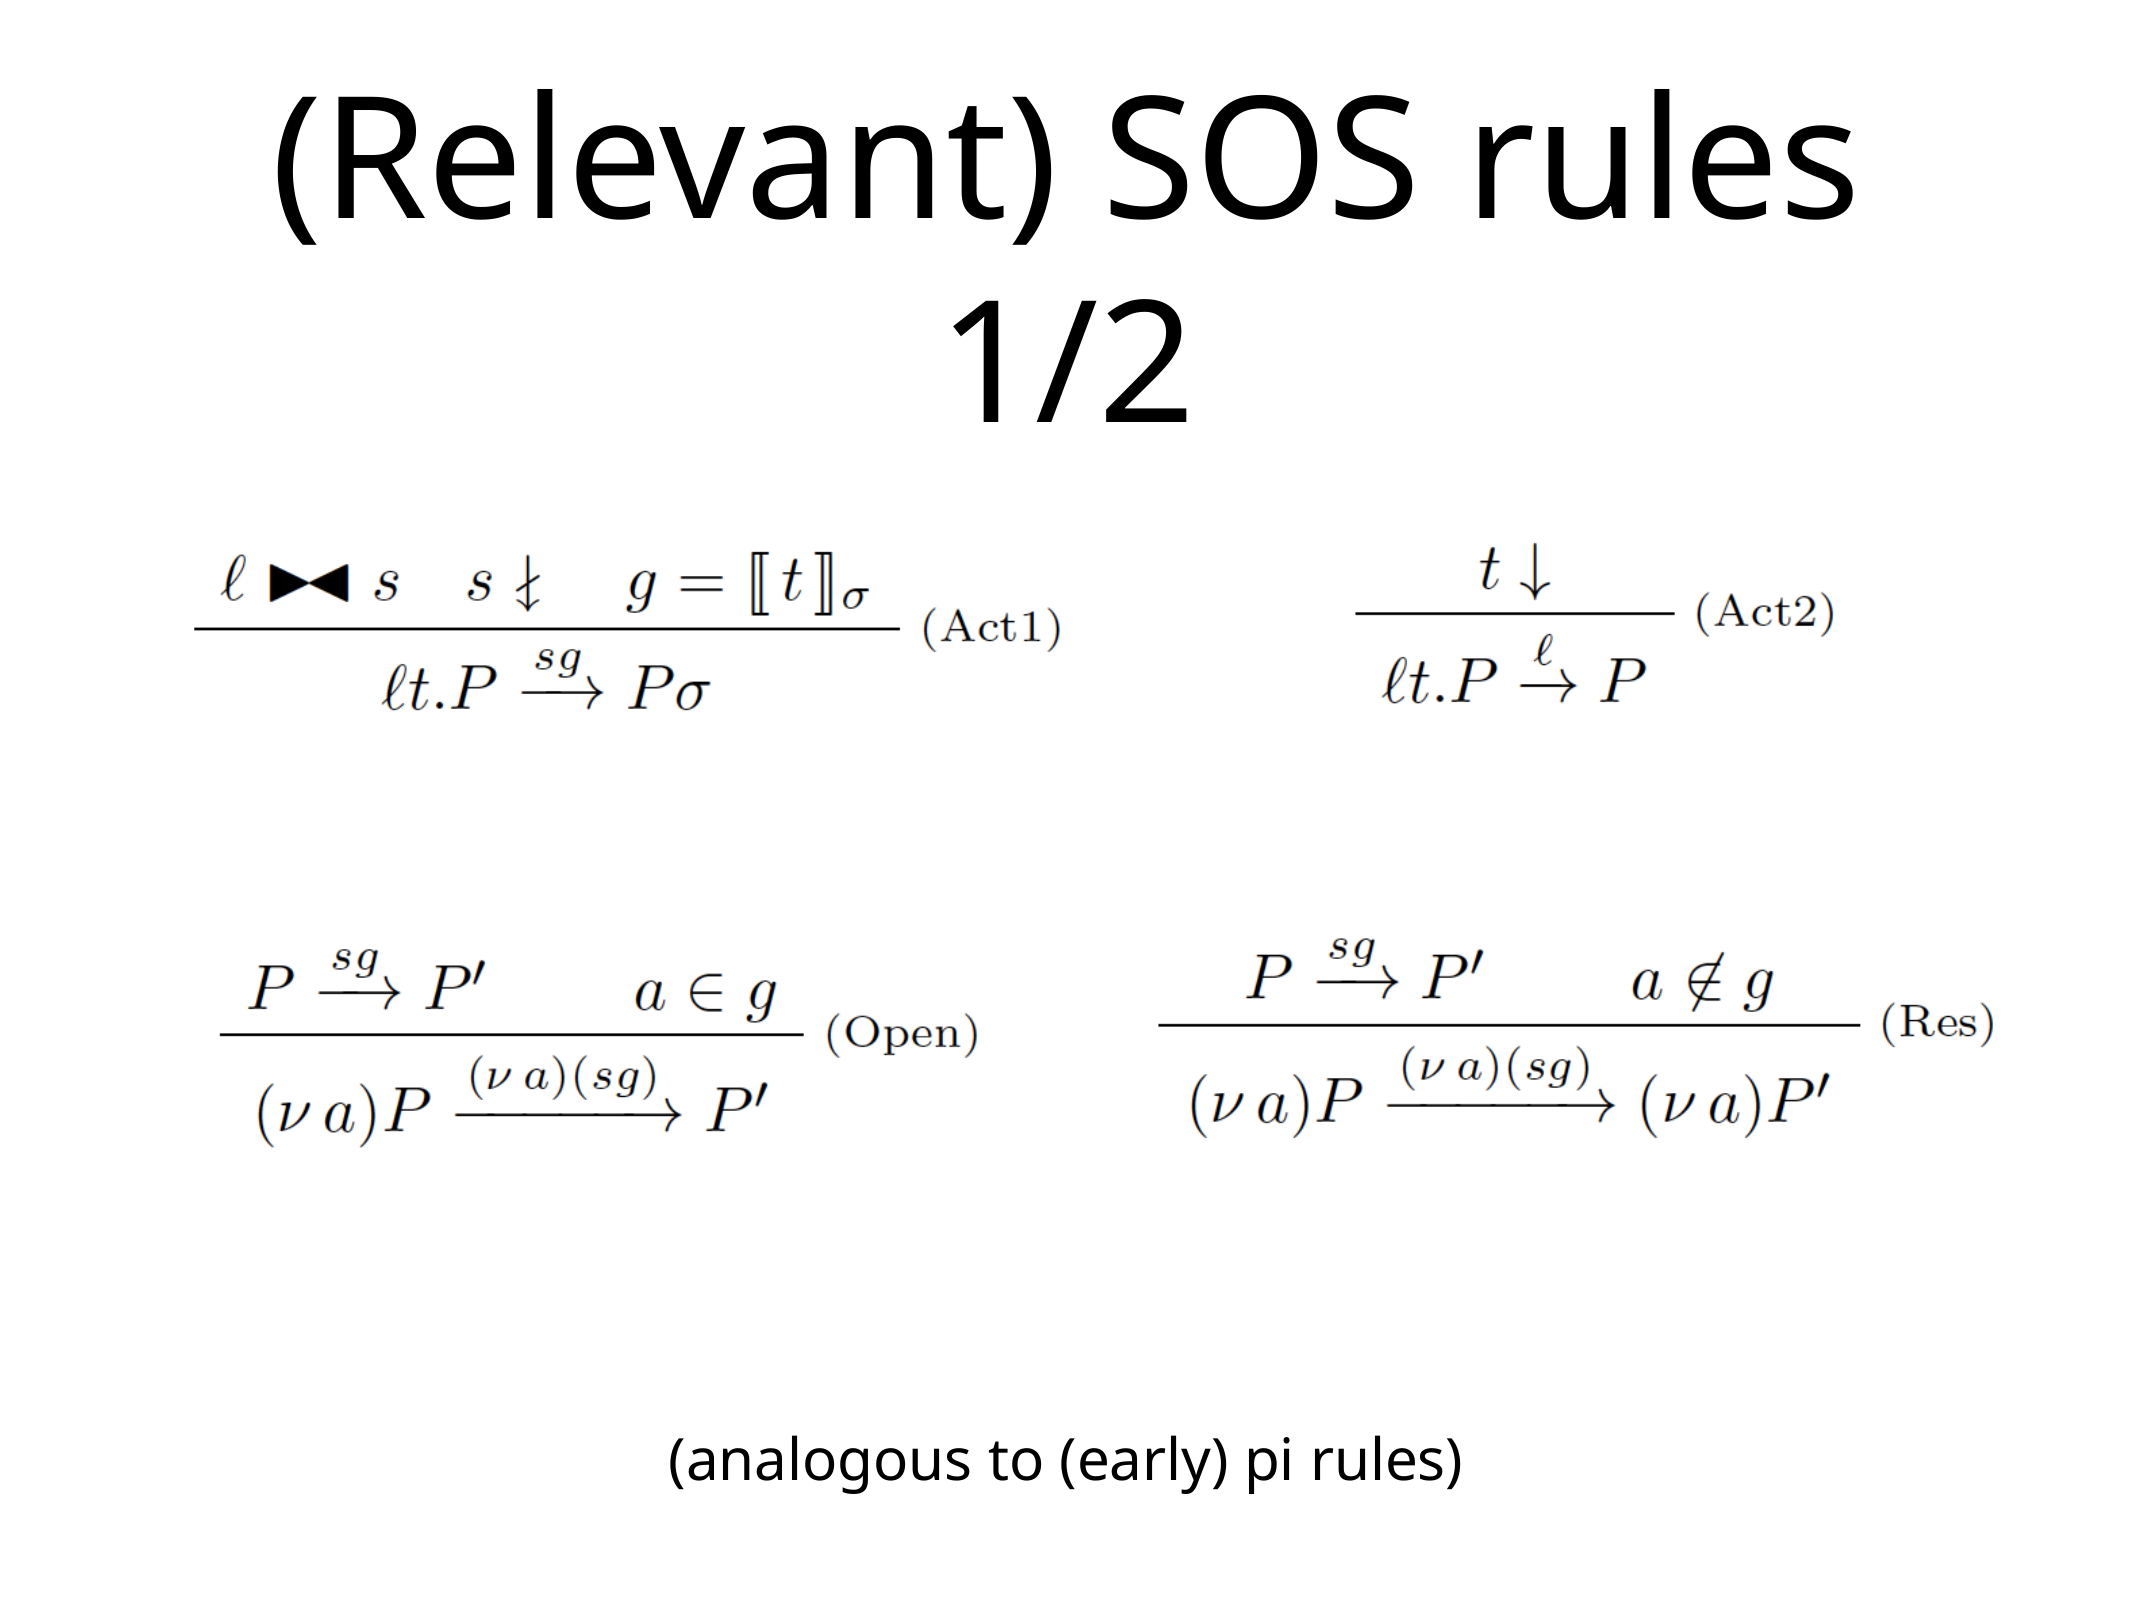

# (Relevant) SOS rules 1/2
(analogous to (early) pi rules)
35